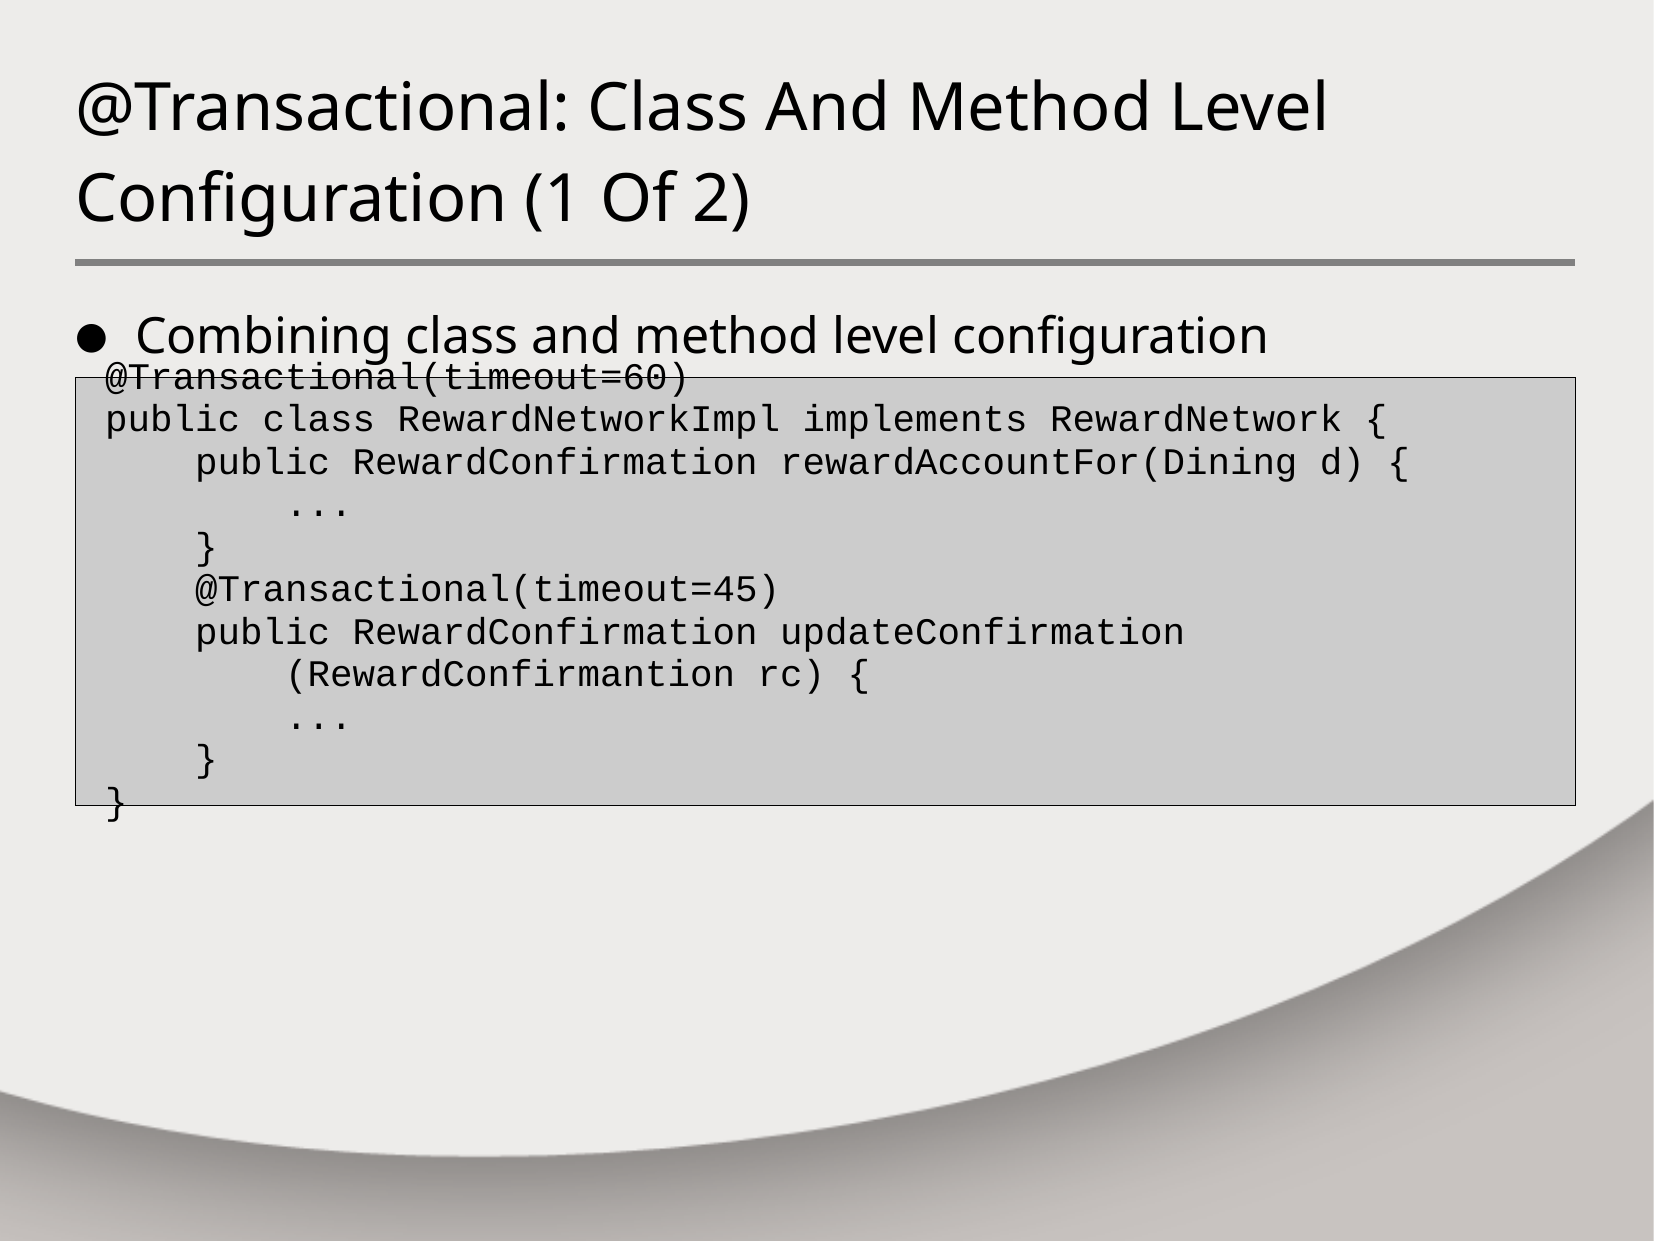

@Transactional: Class And Method Level Configuration (1 Of 2)
# Combining class and method level configuration
@Transactional(timeout=60)
public class RewardNetworkImpl implements RewardNetwork {
 public RewardConfirmation rewardAccountFor(Dining d) {
 ...
 }
 @Transactional(timeout=45)
 public RewardConfirmation updateConfirmation
 (RewardConfirmantion rc) {
 ...
 }
}